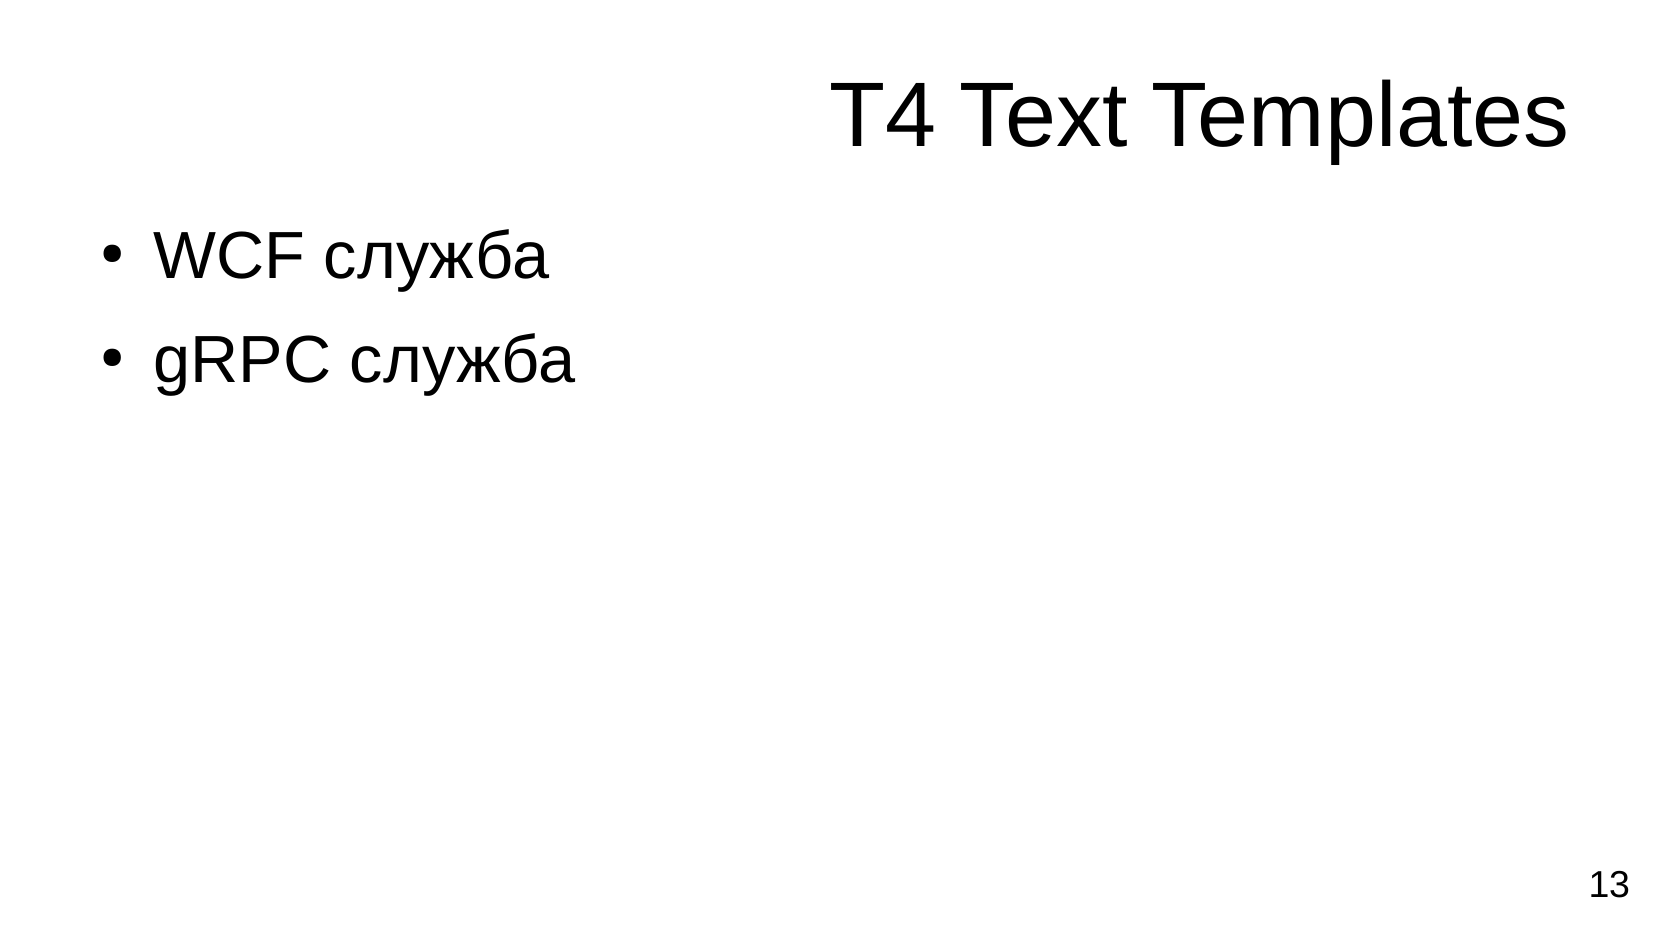

# T4 Text Templates
WCF служба
gRPC служба